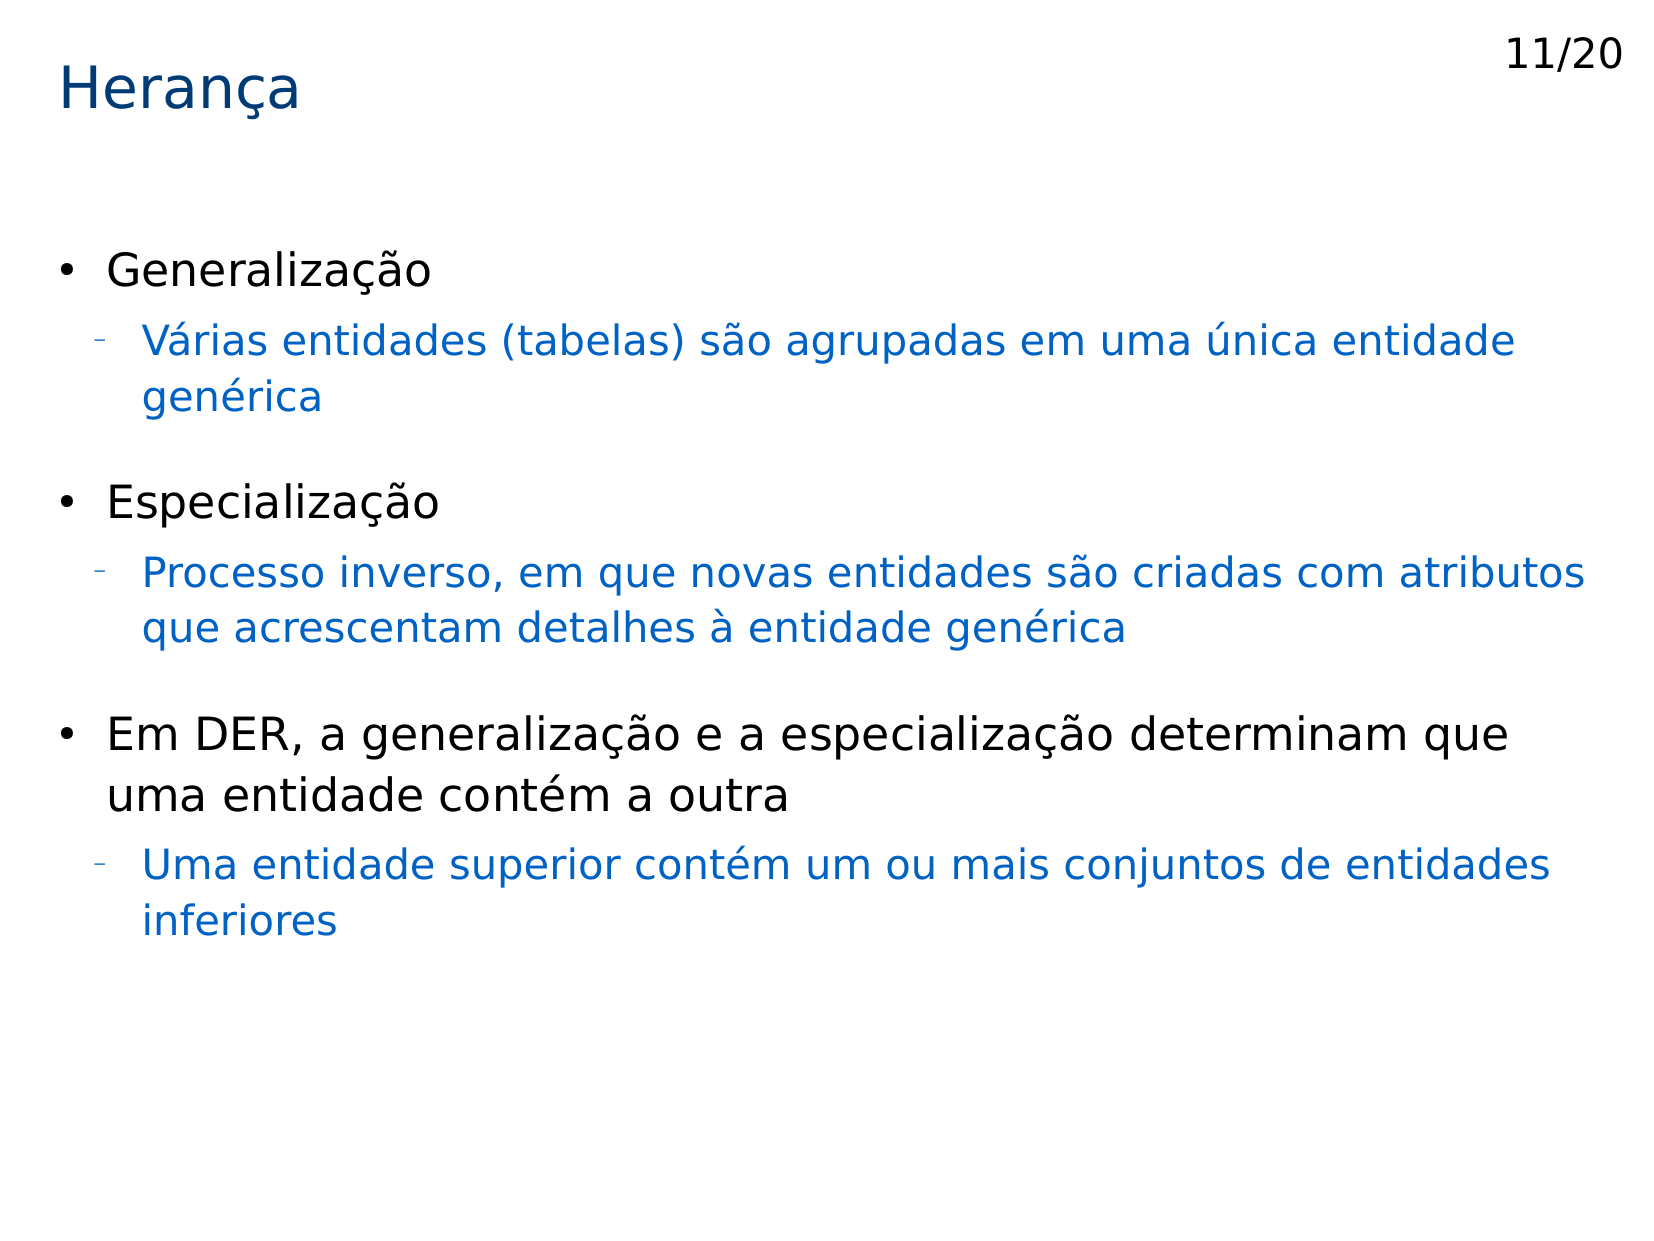

# Herança
11
Generalização
Várias entidades (tabelas) são agrupadas em uma única entidade genérica
Especialização
Processo inverso, em que novas entidades são criadas com atributos que acrescentam detalhes à entidade genérica
Em DER, a generalização e a especialização determinam que uma entidade contém a outra
Uma entidade superior contém um ou mais conjuntos de entidades inferiores